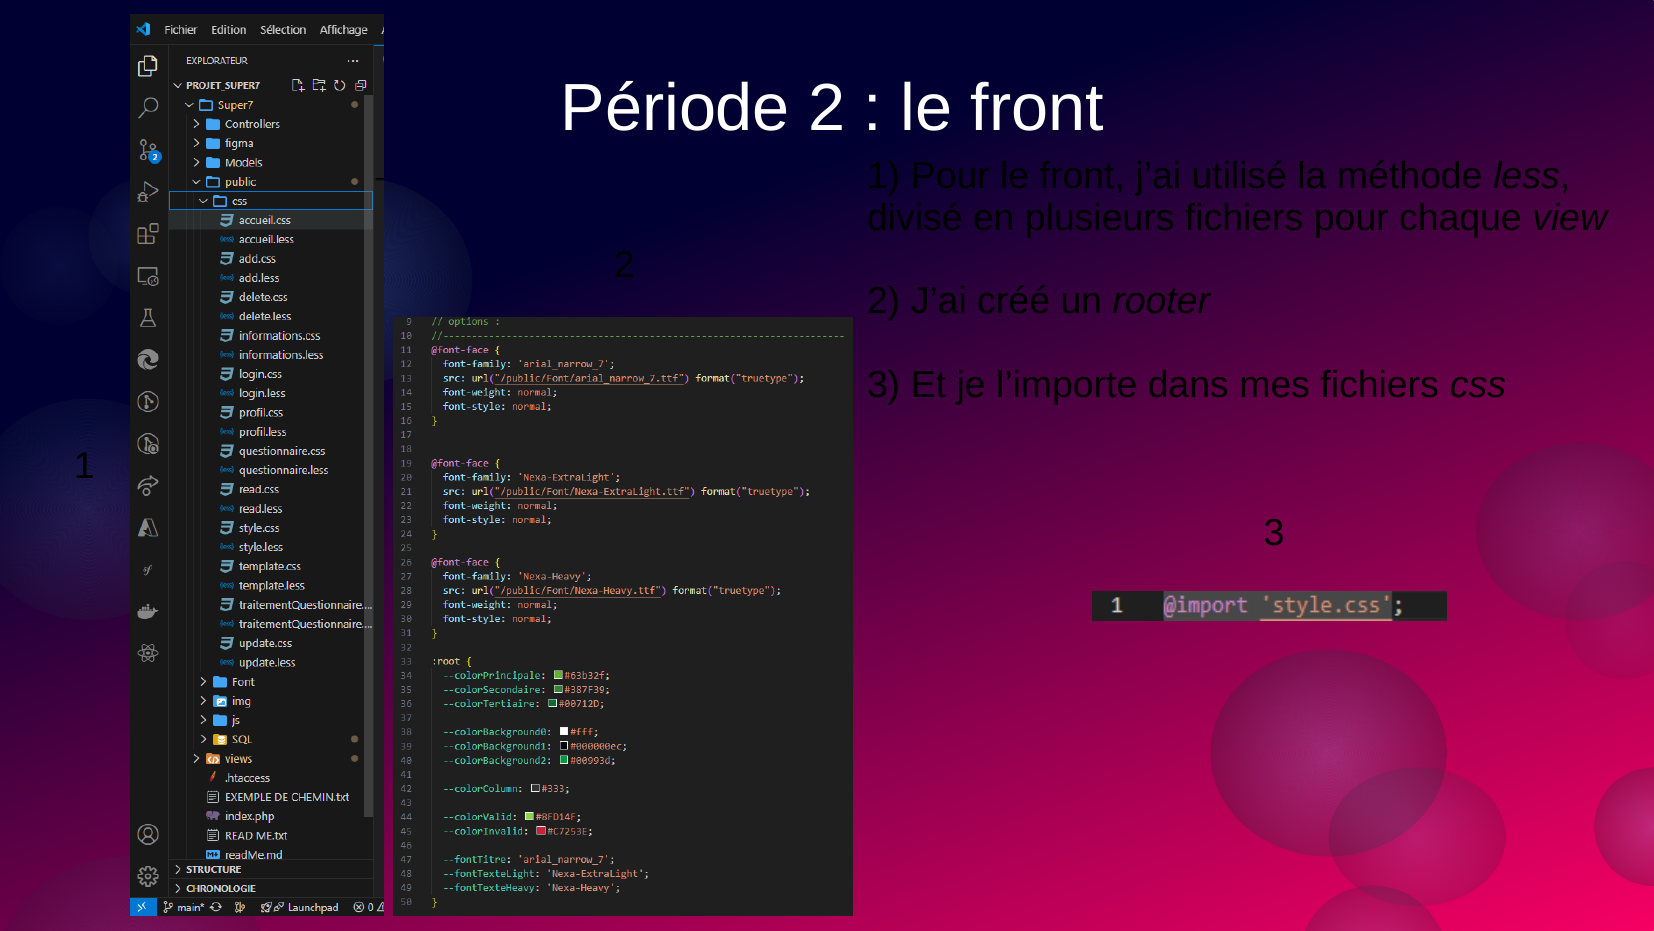

# Période 2 : le front
1) Pour le front, j’ai utilisé la méthode less,
divisé en plusieurs fichiers pour chaque view
2) J’ai créé un rooter
3) Et je l’importe dans mes fichiers css
2
1
3